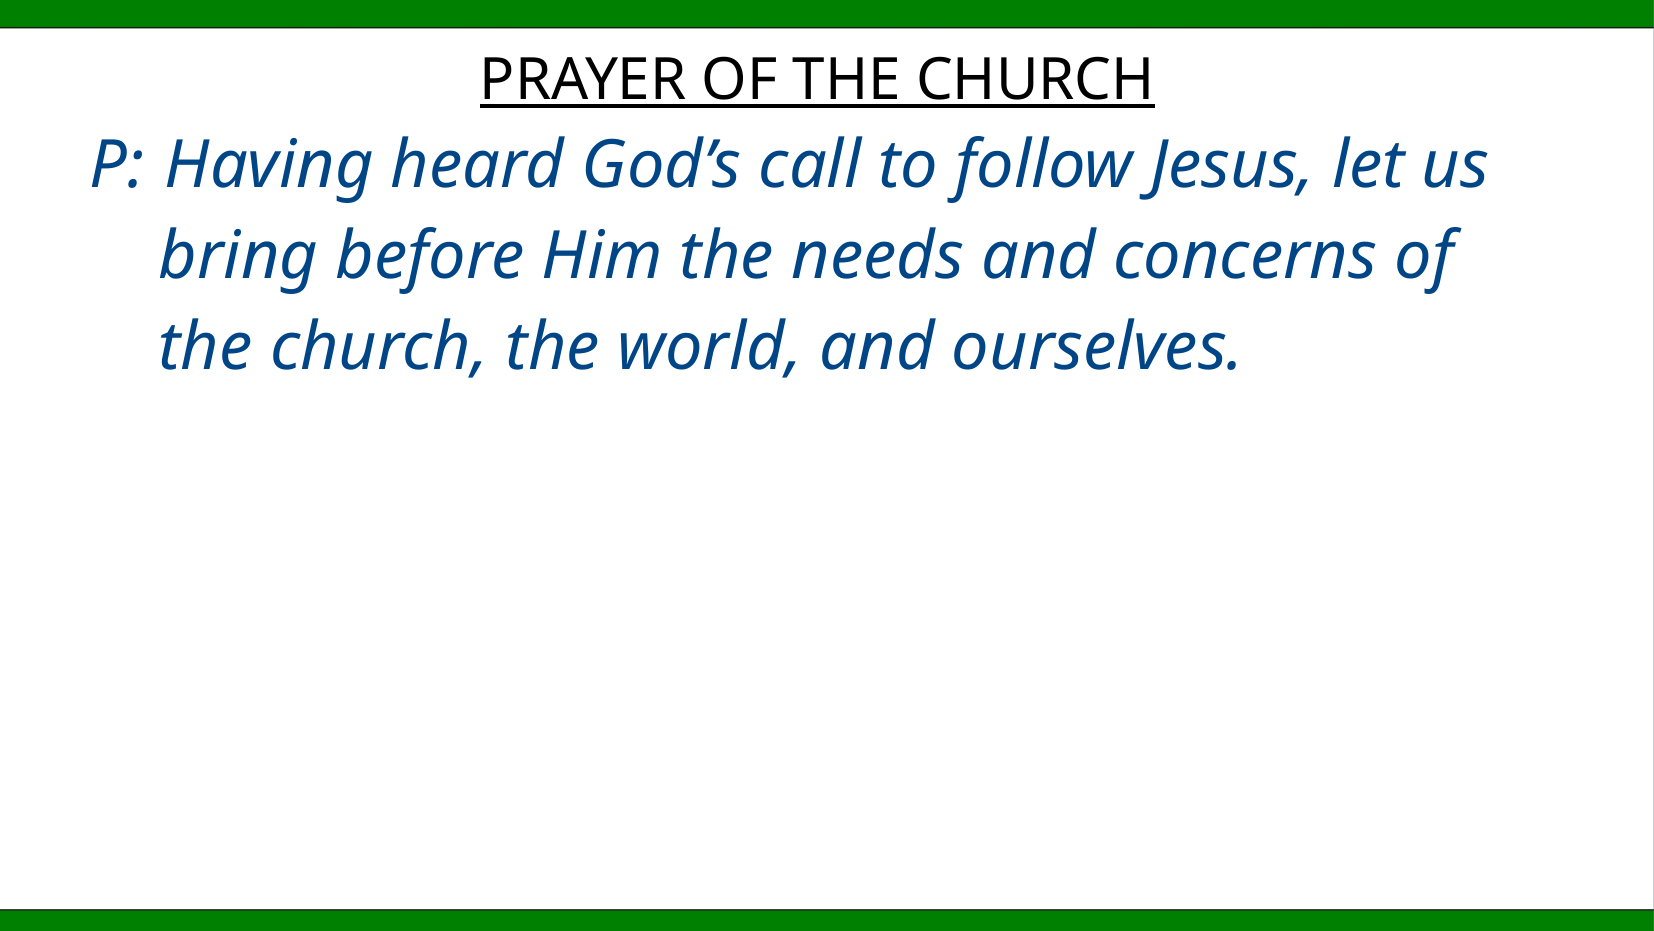

PRAYER OF THE CHURCH
P:	Having heard God’s call to follow Jesus, let us
 bring before Him the needs and concerns of
 the church, the world, and ourselves.